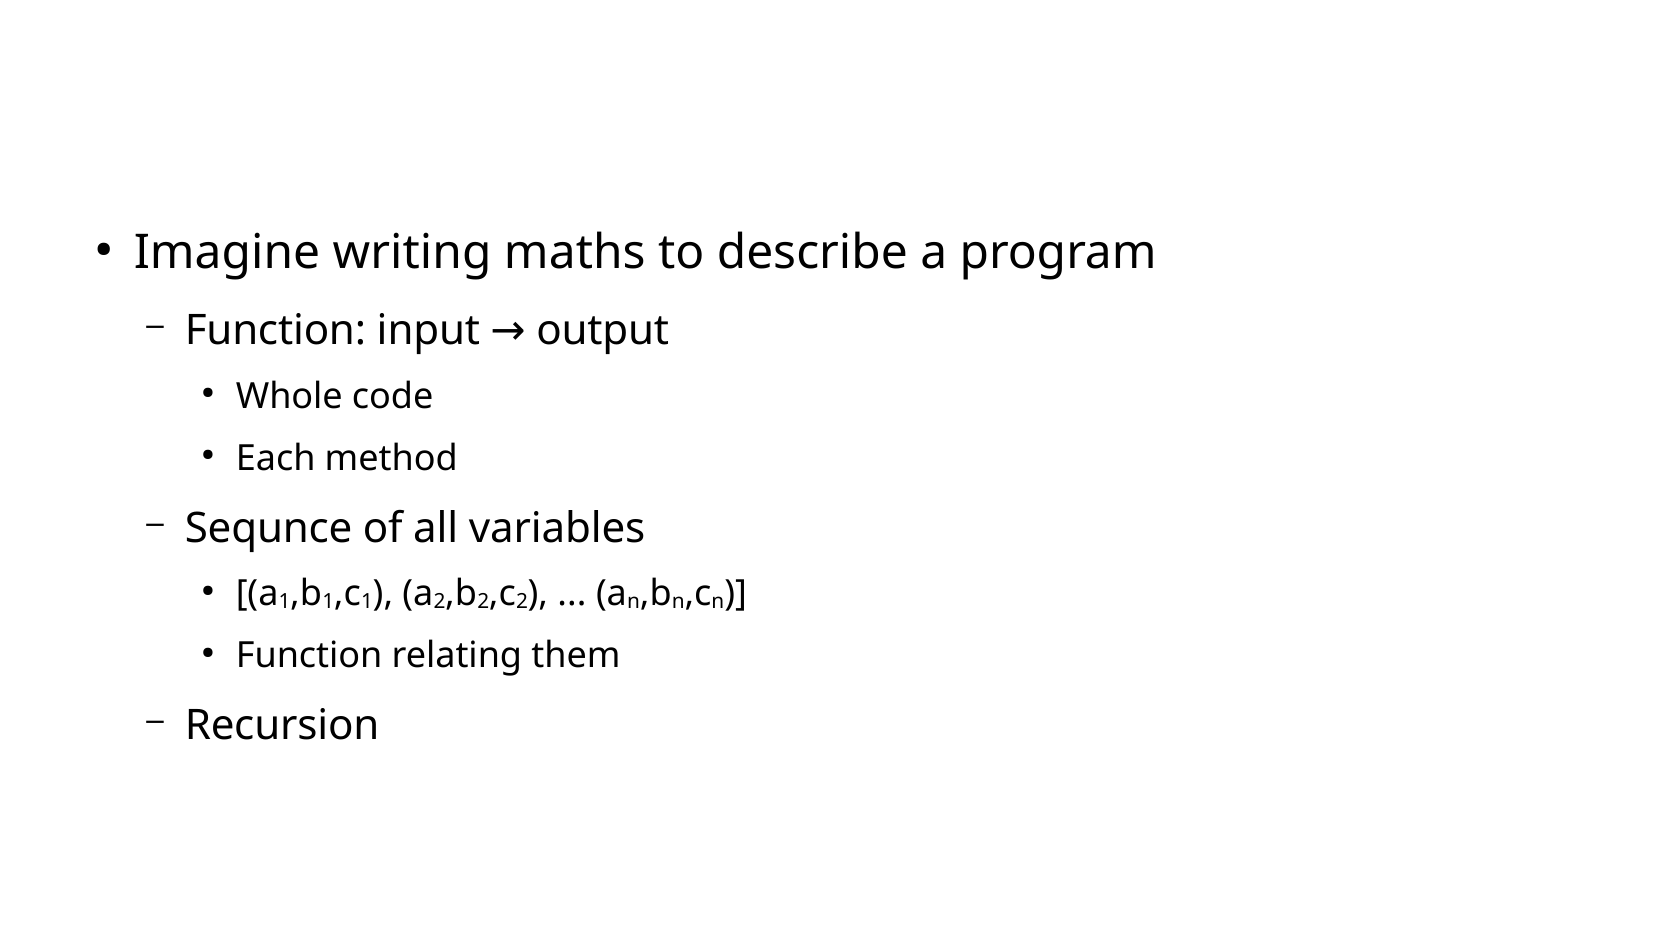

#
Imagine writing maths to describe a program
Function: input → output
Whole code
Each method
Sequnce of all variables
[(a1,b1,c1), (a2,b2,c2), ... (an,bn,cn)]
Function relating them
Recursion